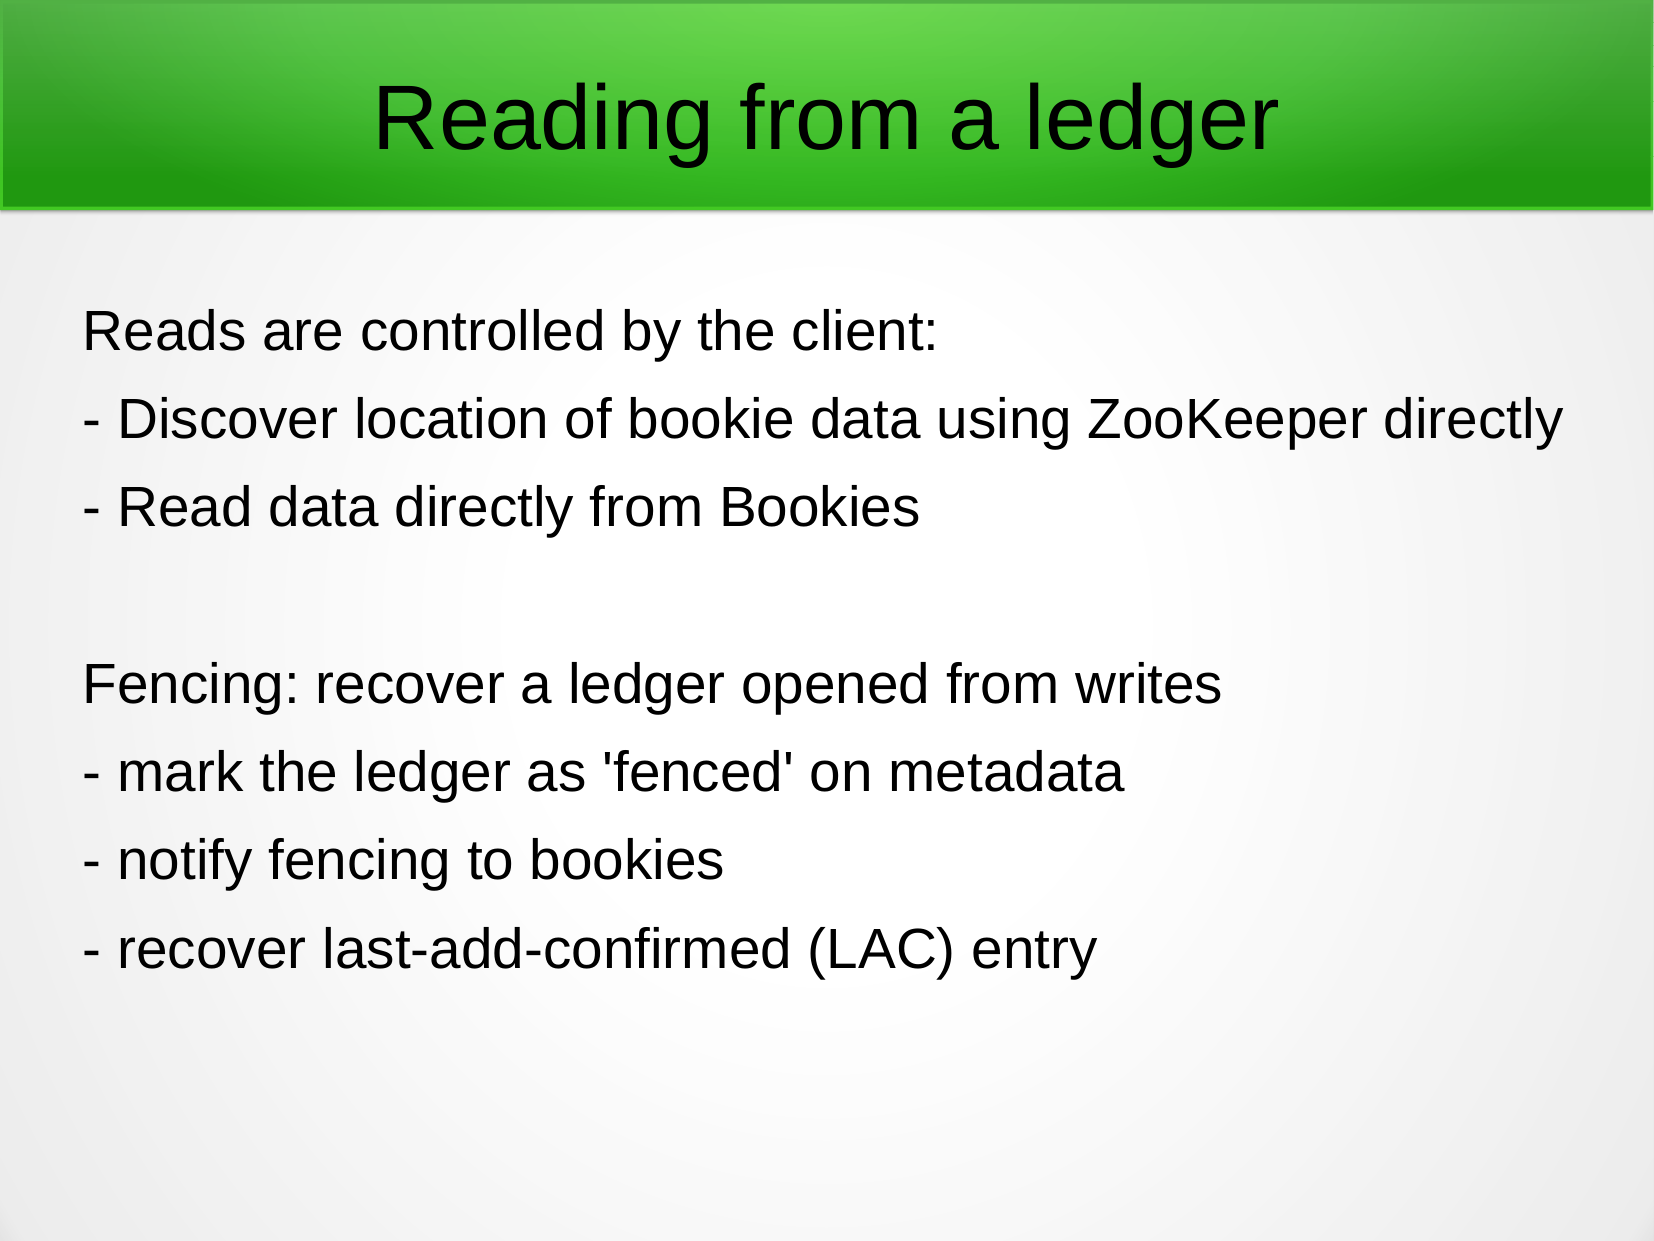

# Reading from a ledger
Reads are controlled by the client:
- Discover location of bookie data using ZooKeeper directly
- Read data directly from Bookies
Fencing: recover a ledger opened from writes
- mark the ledger as 'fenced' on metadata
- notify fencing to bookies
- recover last-add-confirmed (LAC) entry